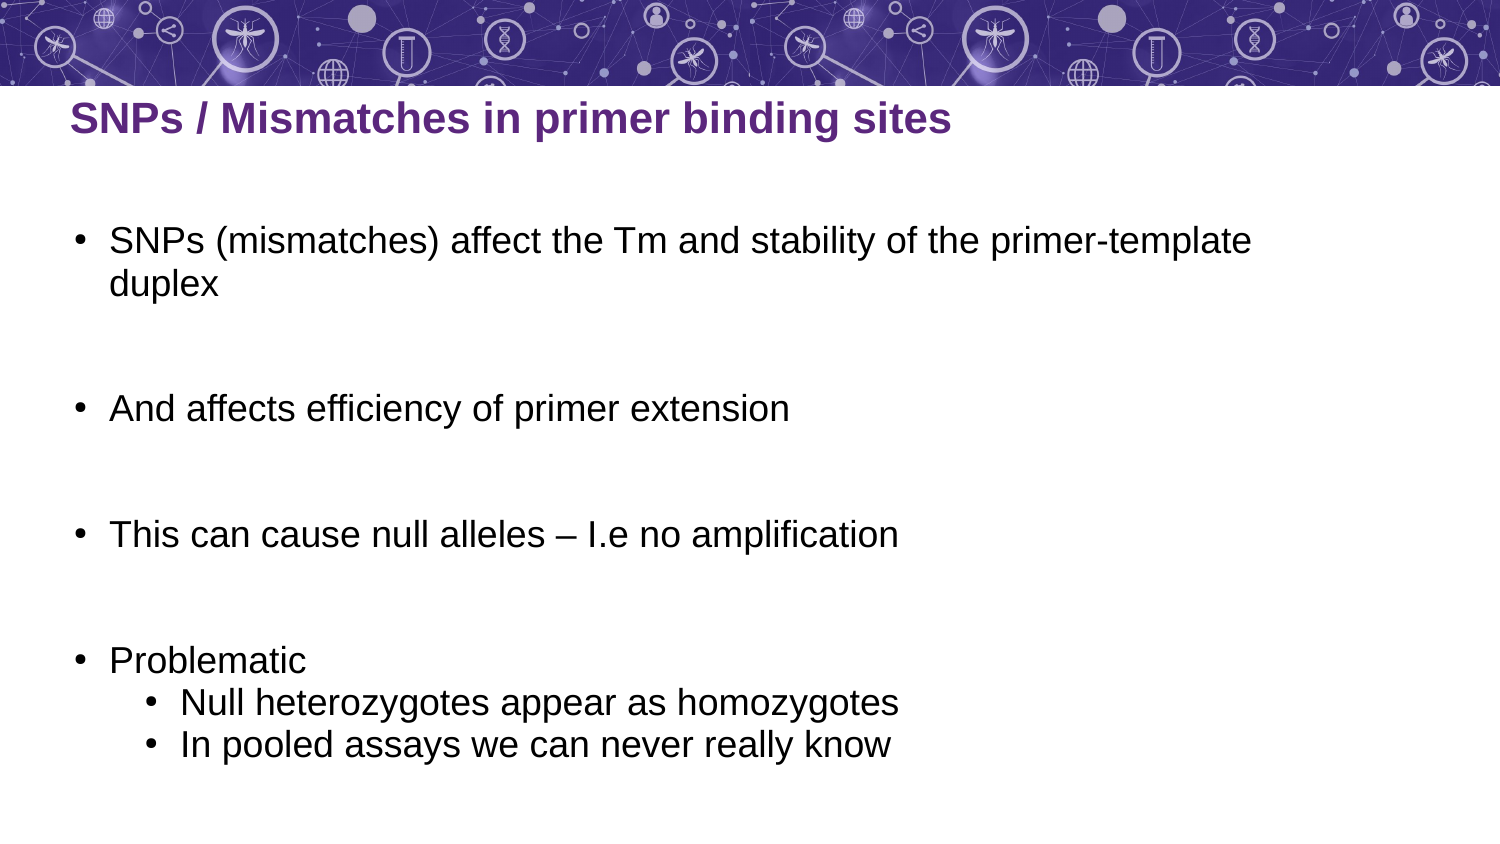

# SNPs / Mismatches in primer binding sites
SNPs (mismatches) affect the Tm and stability of the primer-template duplex
And affects efficiency of primer extension
This can cause null alleles – I.e no amplification
Problematic
Null heterozygotes appear as homozygotes
In pooled assays we can never really know